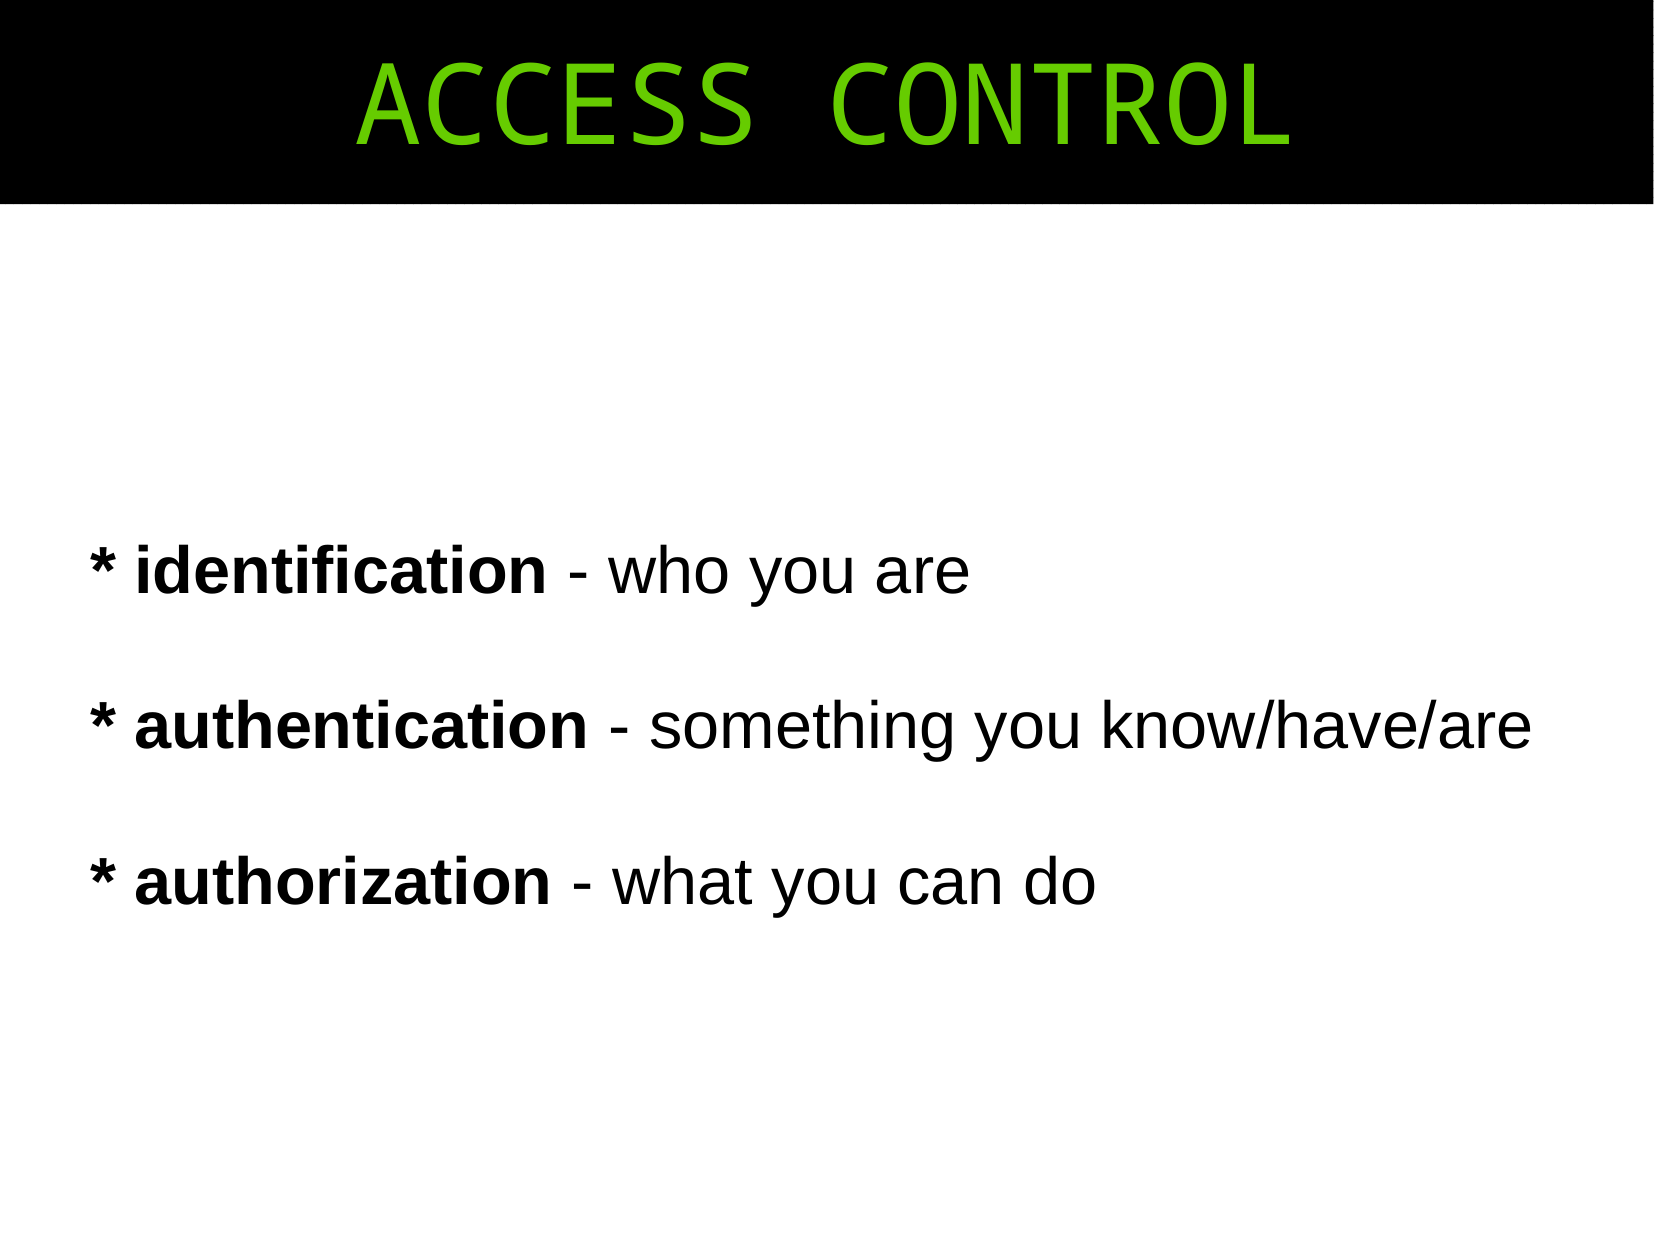

# ACCESS CONTROL
* identification - who you are
* authentication - something you know/have/are
* authorization - what you can do